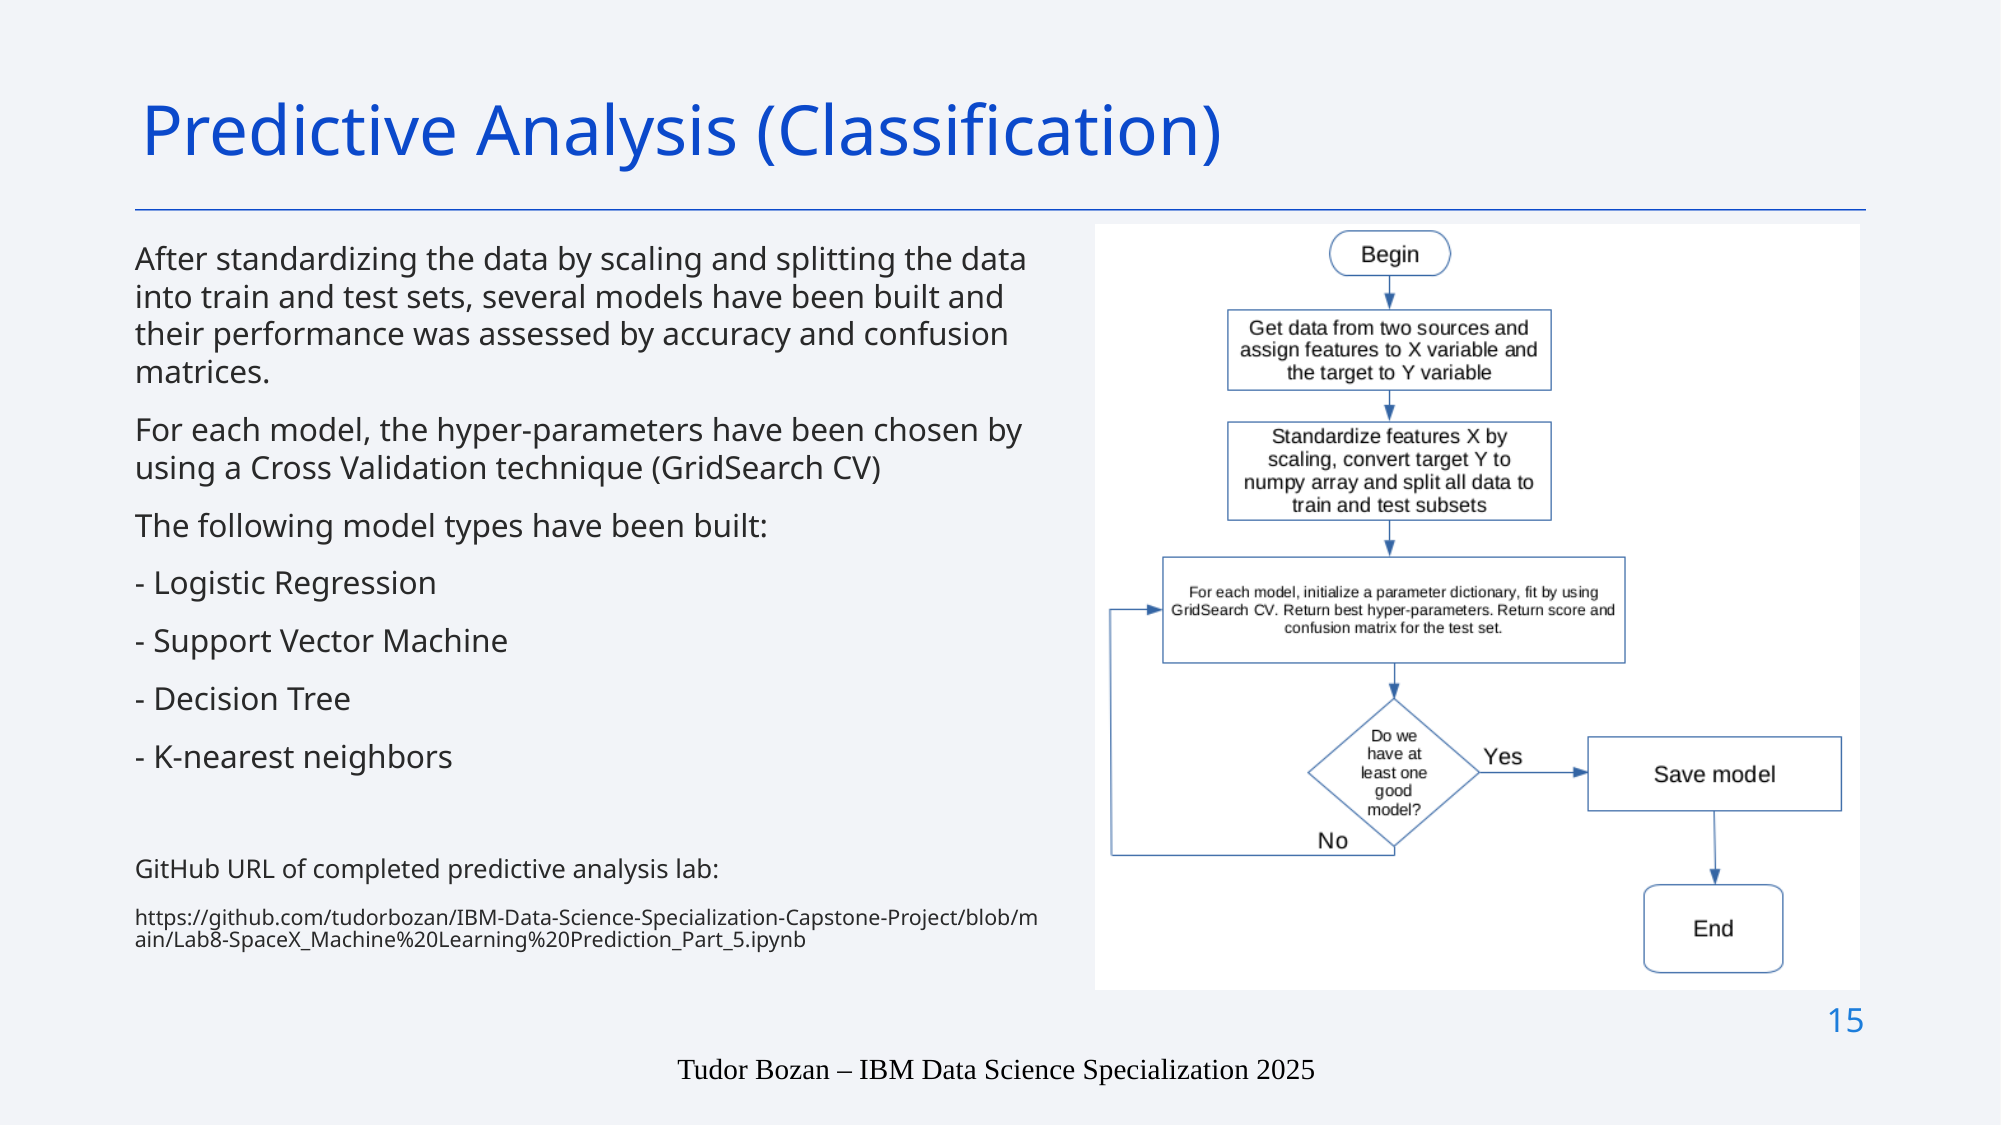

Predictive Analysis (Classification)
After standardizing the data by scaling and splitting the data into train and test sets, several models have been built and their performance was assessed by accuracy and confusion matrices.
For each model, the hyper-parameters have been chosen by using a Cross Validation technique (GridSearch CV)
The following model types have been built:
- Logistic Regression
- Support Vector Machine
- Decision Tree
- K-nearest neighbors
GitHub URL of completed predictive analysis lab:
https://github.com/tudorbozan/IBM-Data-Science-Specialization-Capstone-Project/blob/main/Lab8-SpaceX_Machine%20Learning%20Prediction_Part_5.ipynb